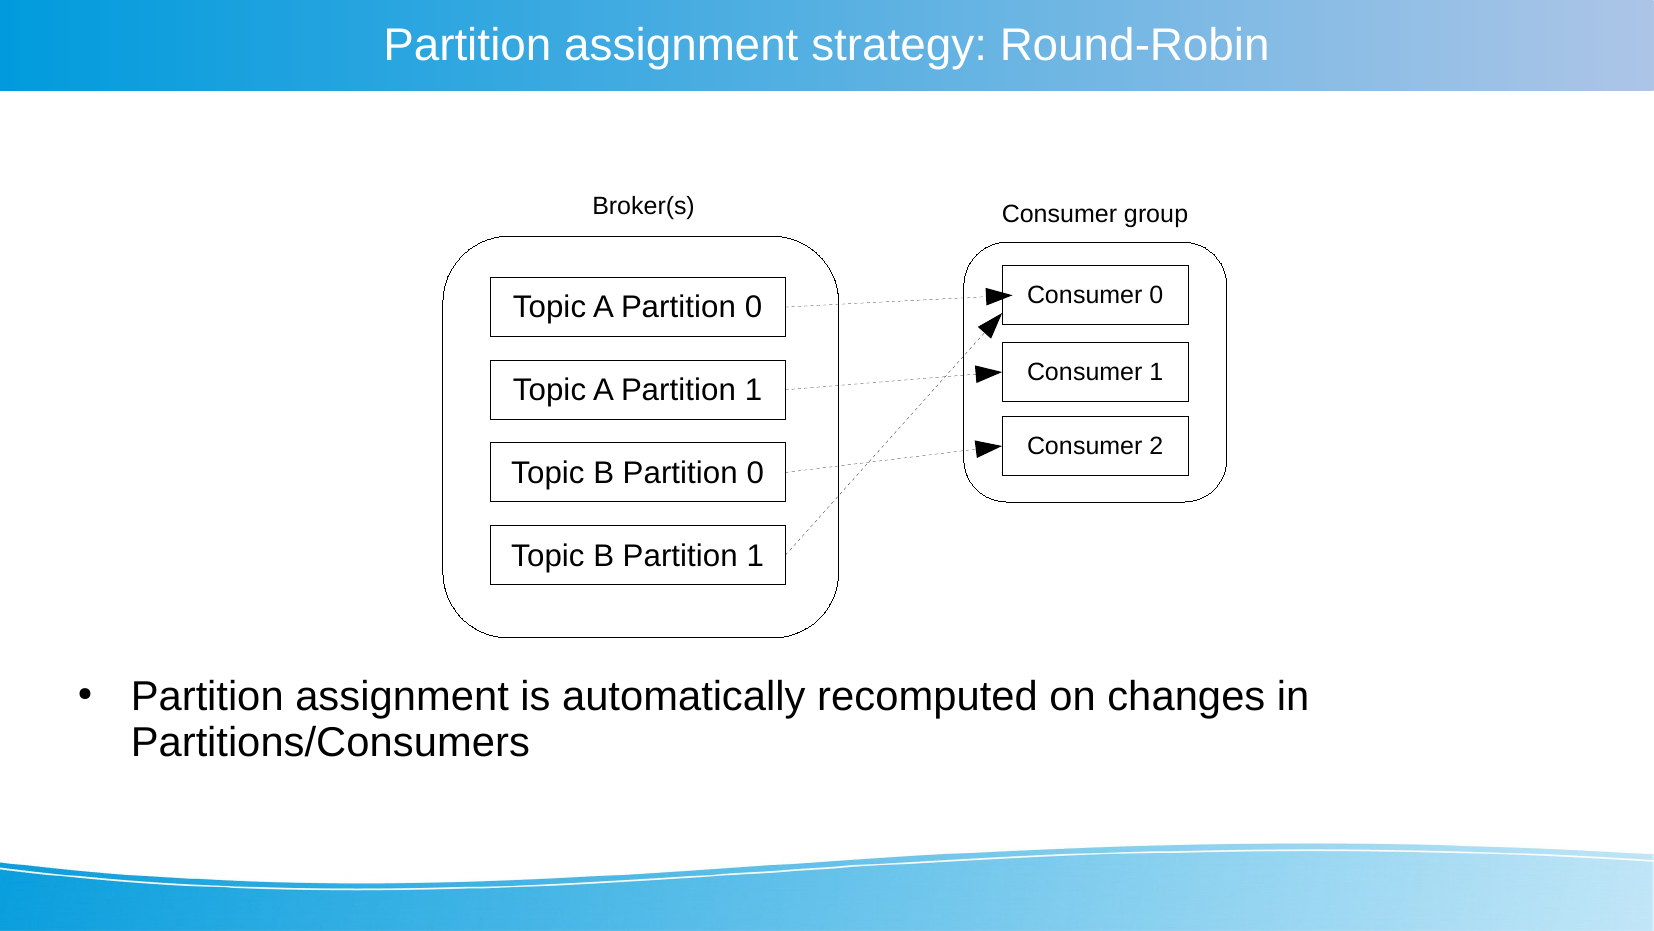

# Partition assignment strategy: Round-Robin
Partition assignment is automatically recomputed on changes in Partitions/Consumers
Broker(s)
Consumer group
Consumer 0
Topic A Partition 0
Consumer 1
Topic A Partition 1
Consumer 2
Topic B Partition 0
Topic B Partition 1